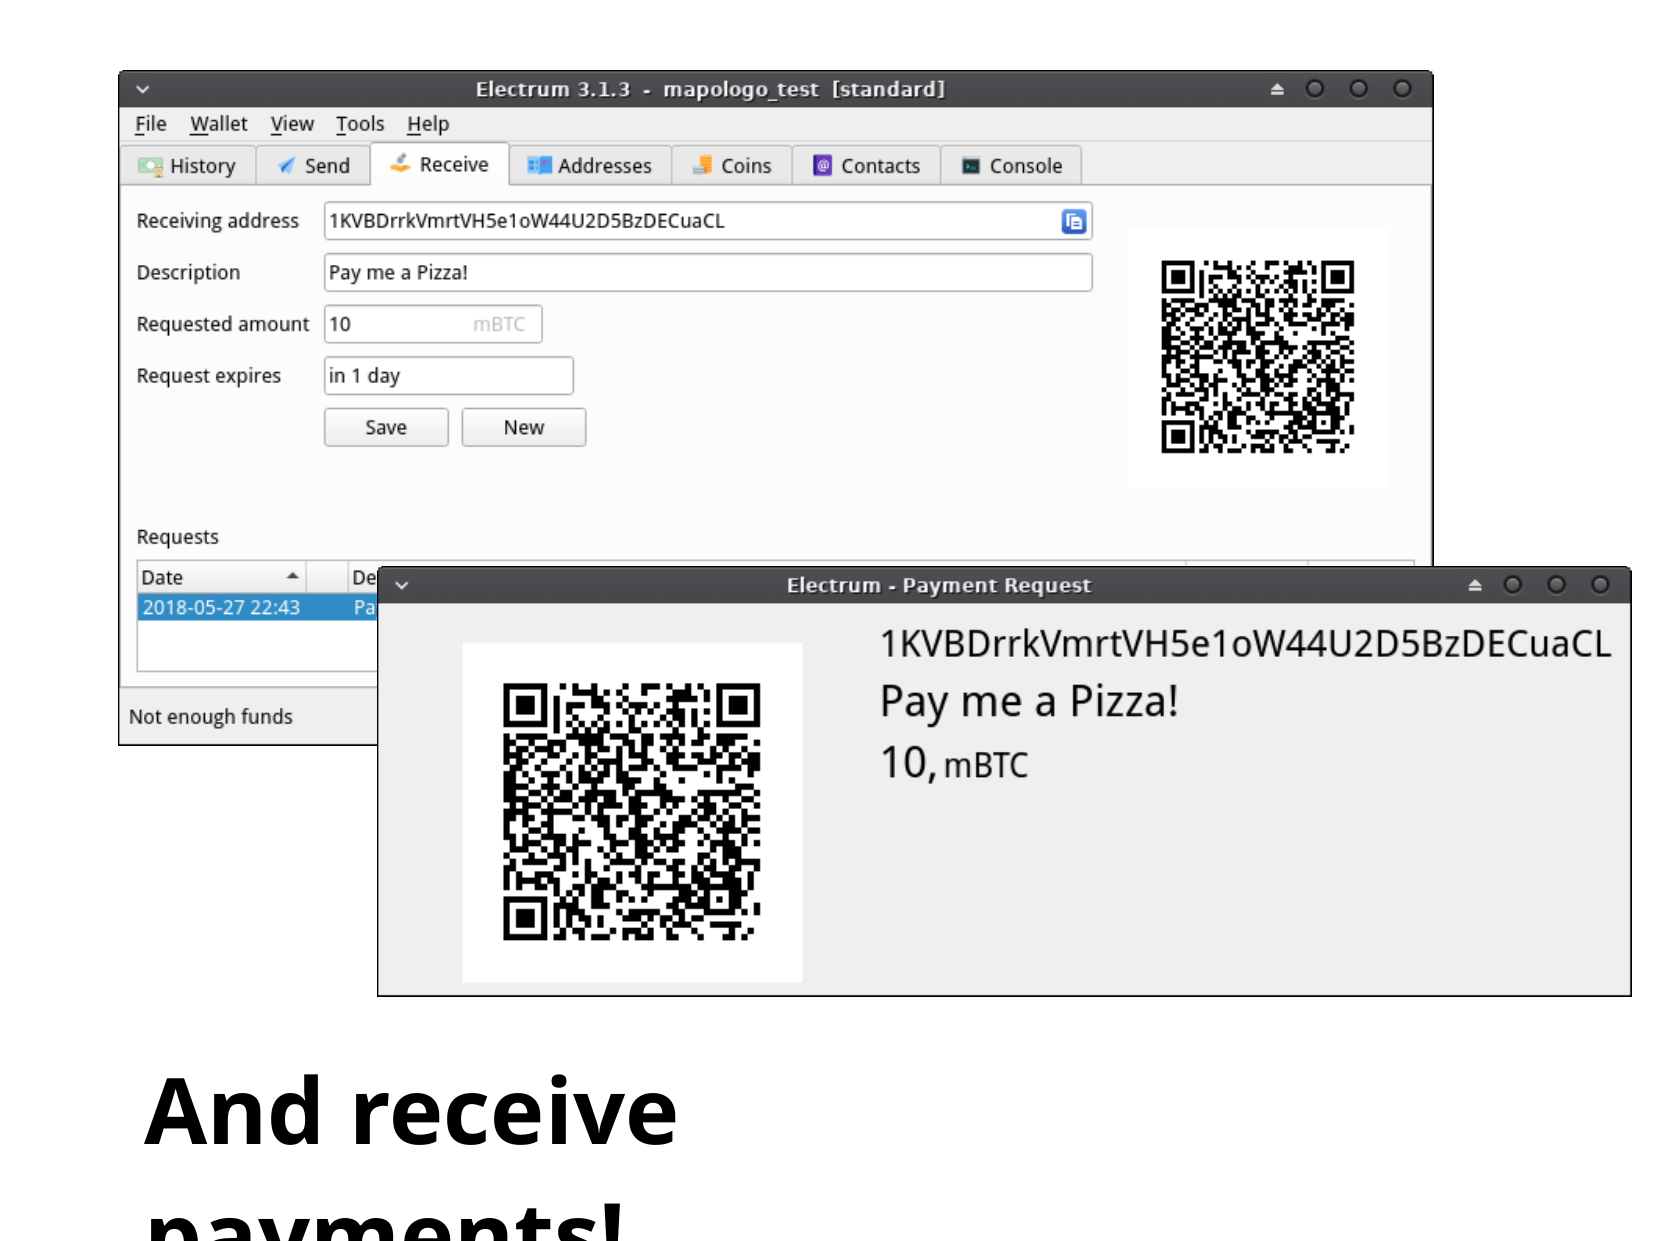

And receive payments!
In case of doubt use testbeds